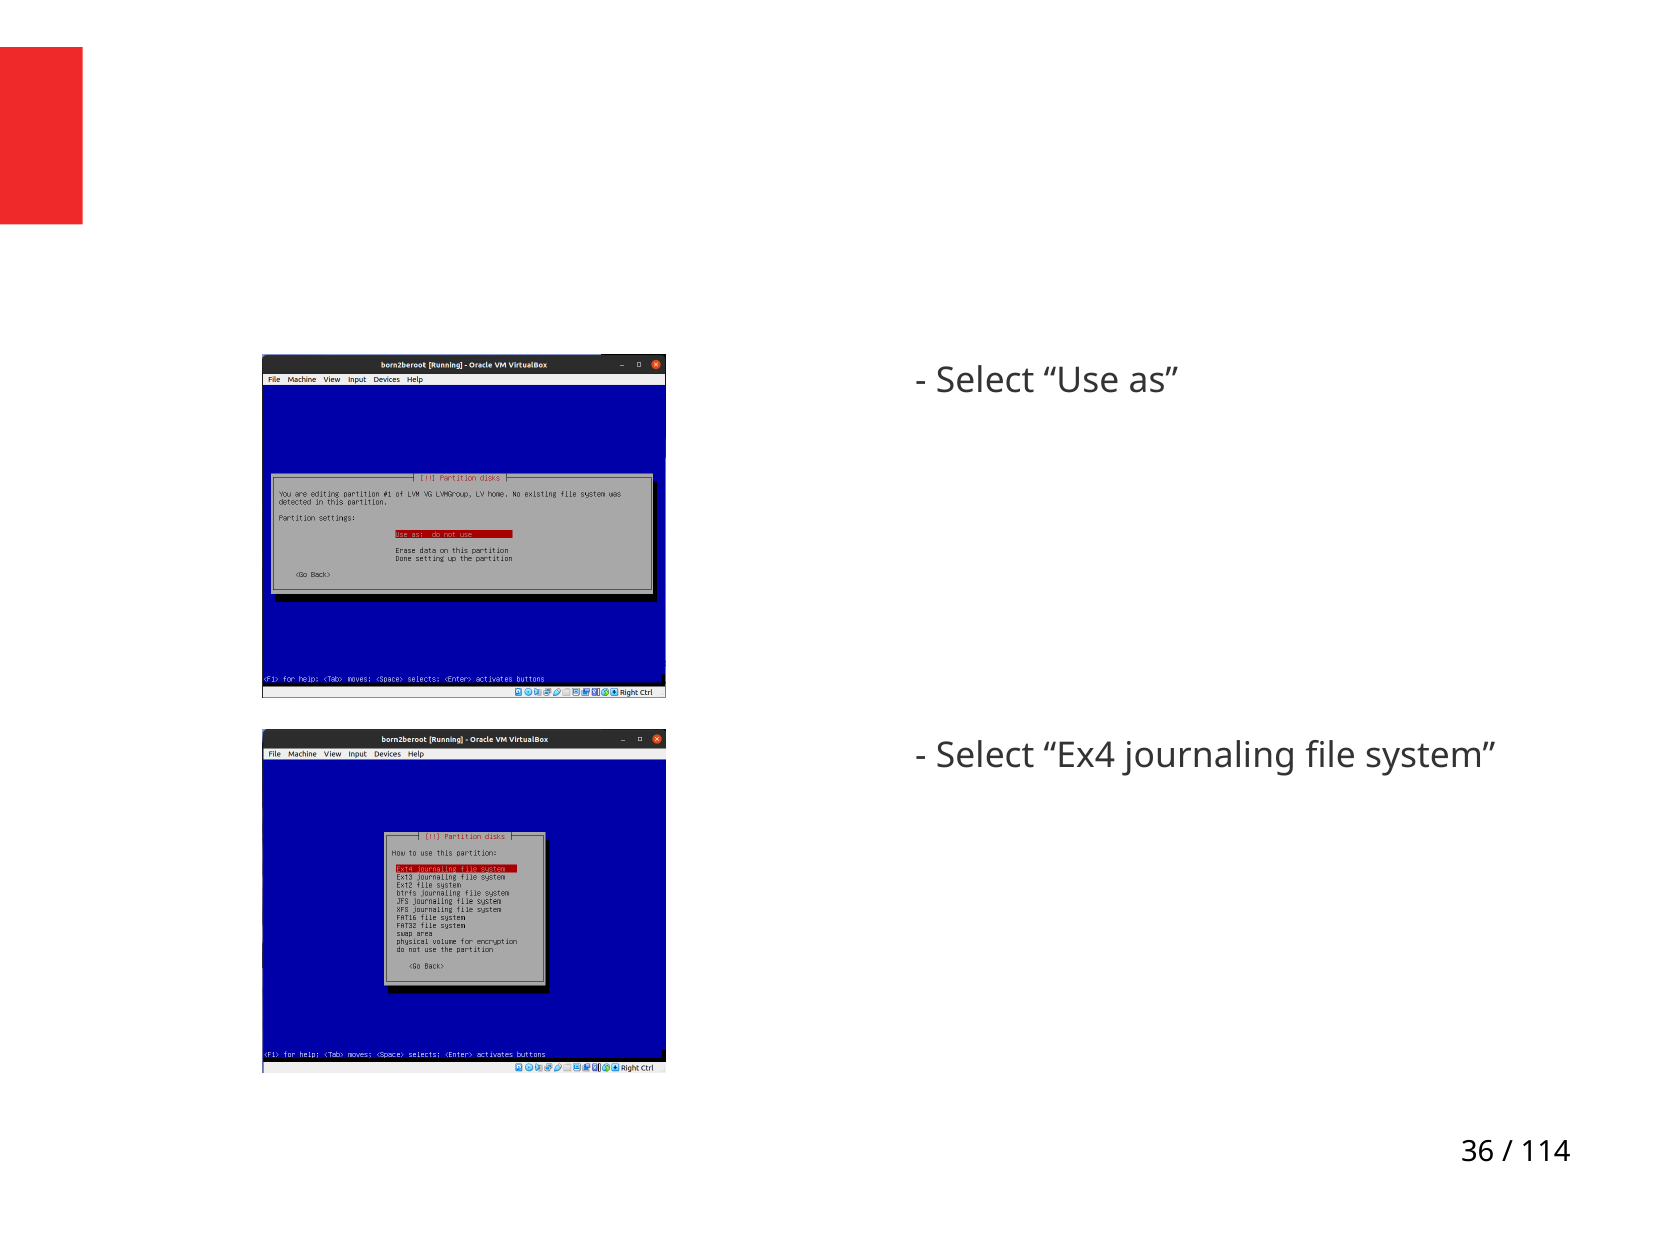

# - Select “Use as”
- Select “Ex4 journaling file system”
36